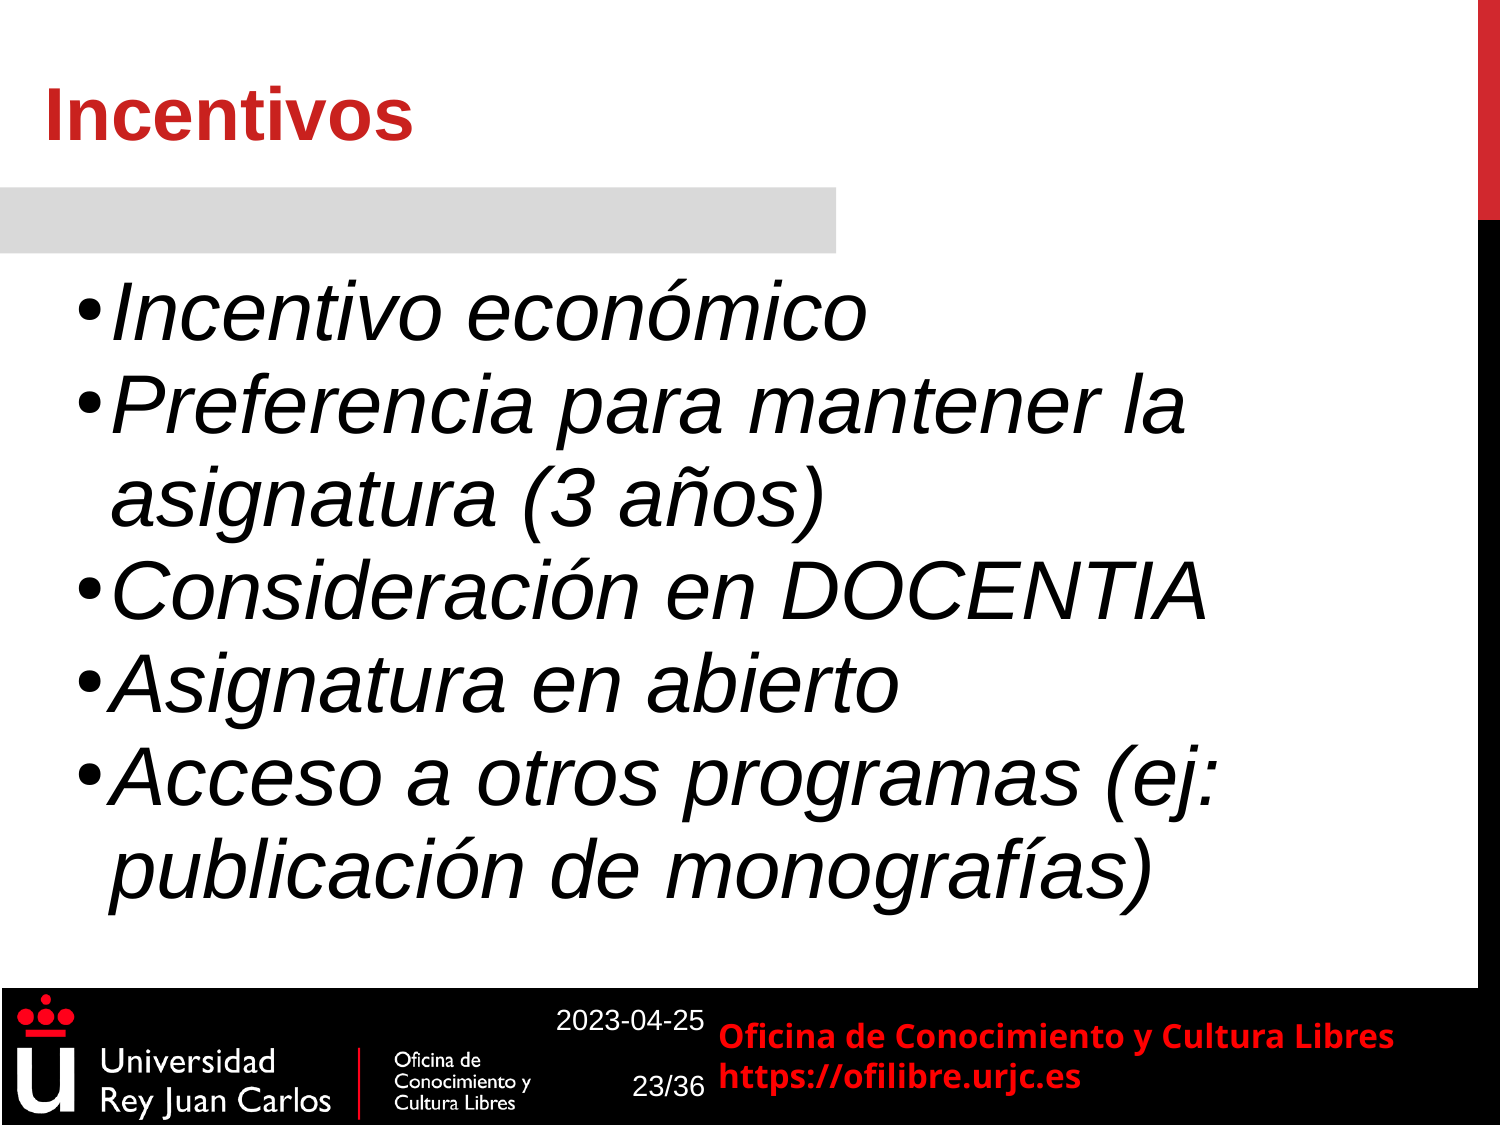

#
Incentivos
Incentivo económico
Preferencia para mantener la asignatura (3 años)
Consideración en DOCENTIA
Asignatura en abierto
Acceso a otros programas (ej: publicación de monografías)